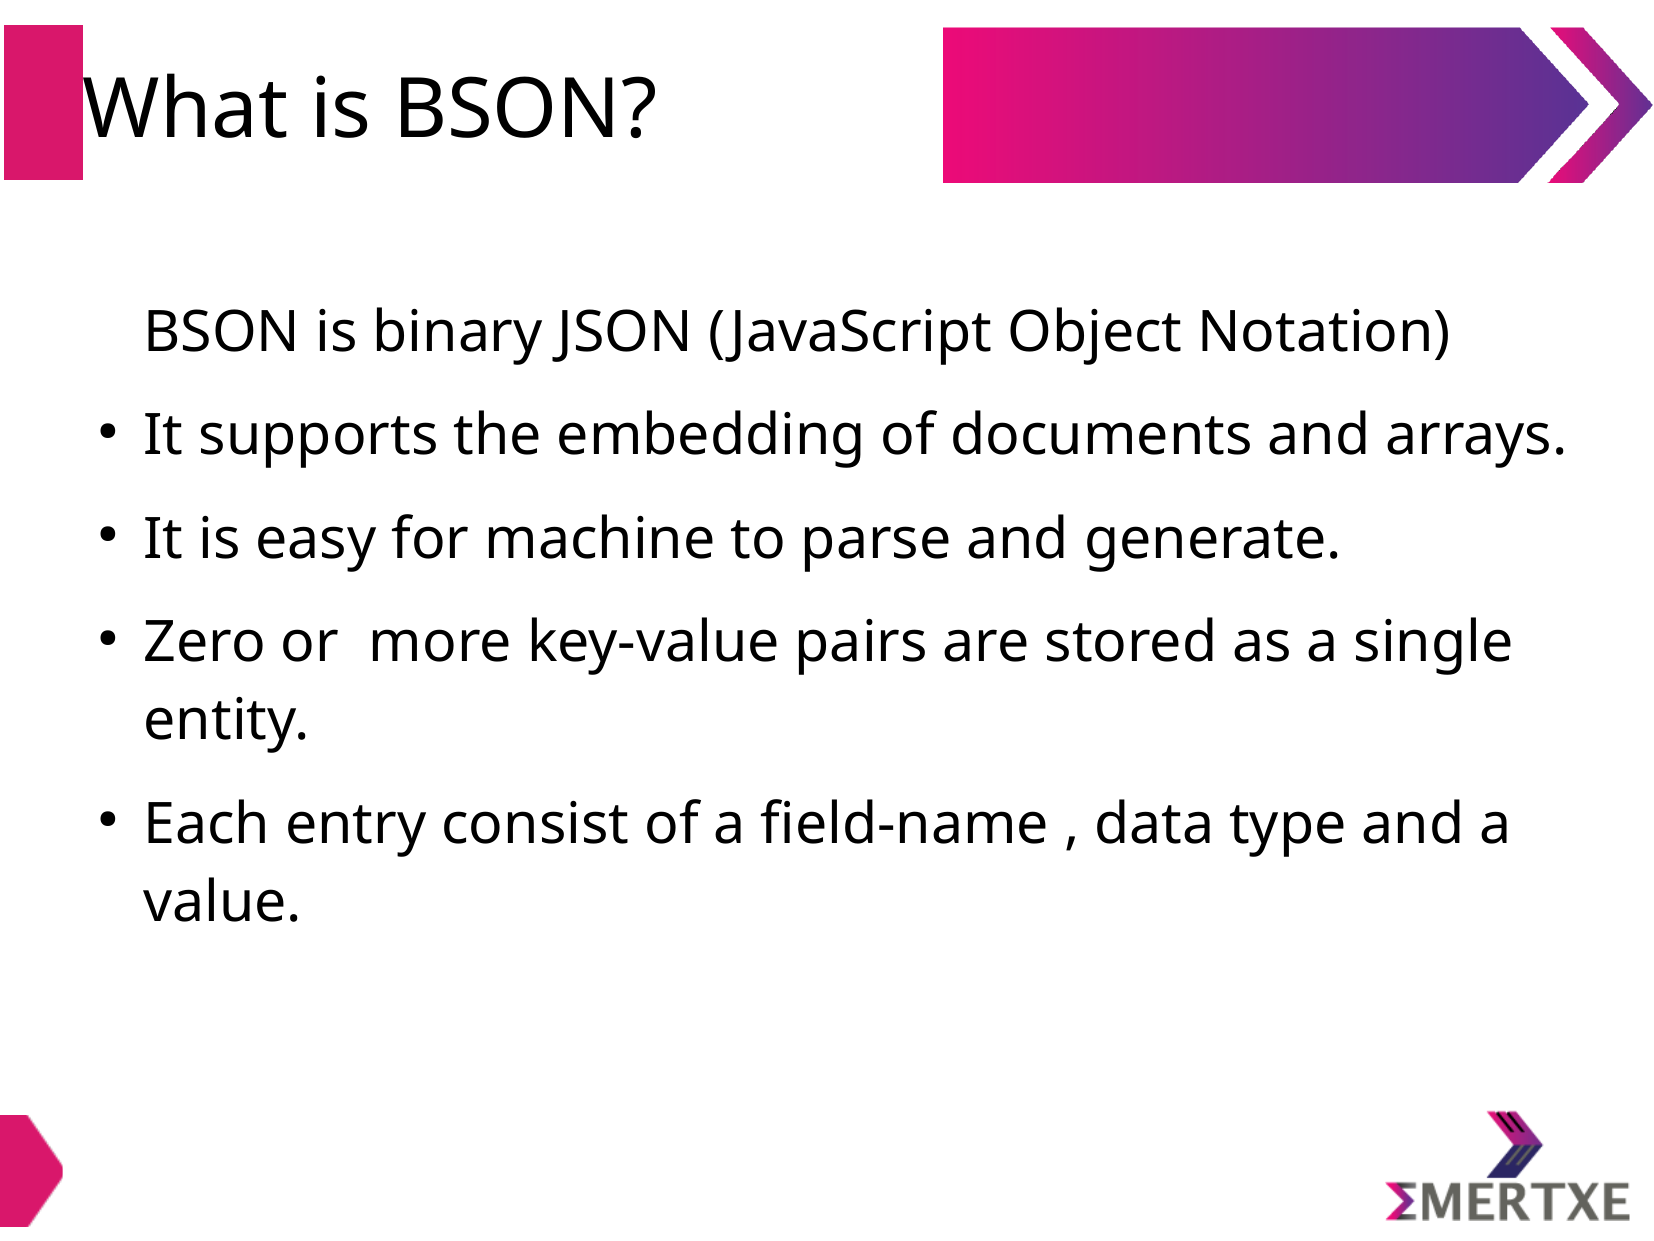

# What is BSON?
BSON is binary JSON (JavaScript Object Notation)
It supports the embedding of documents and arrays.
It is easy for machine to parse and generate.
Zero or more key-value pairs are stored as a single entity.
Each entry consist of a field-name , data type and a value.